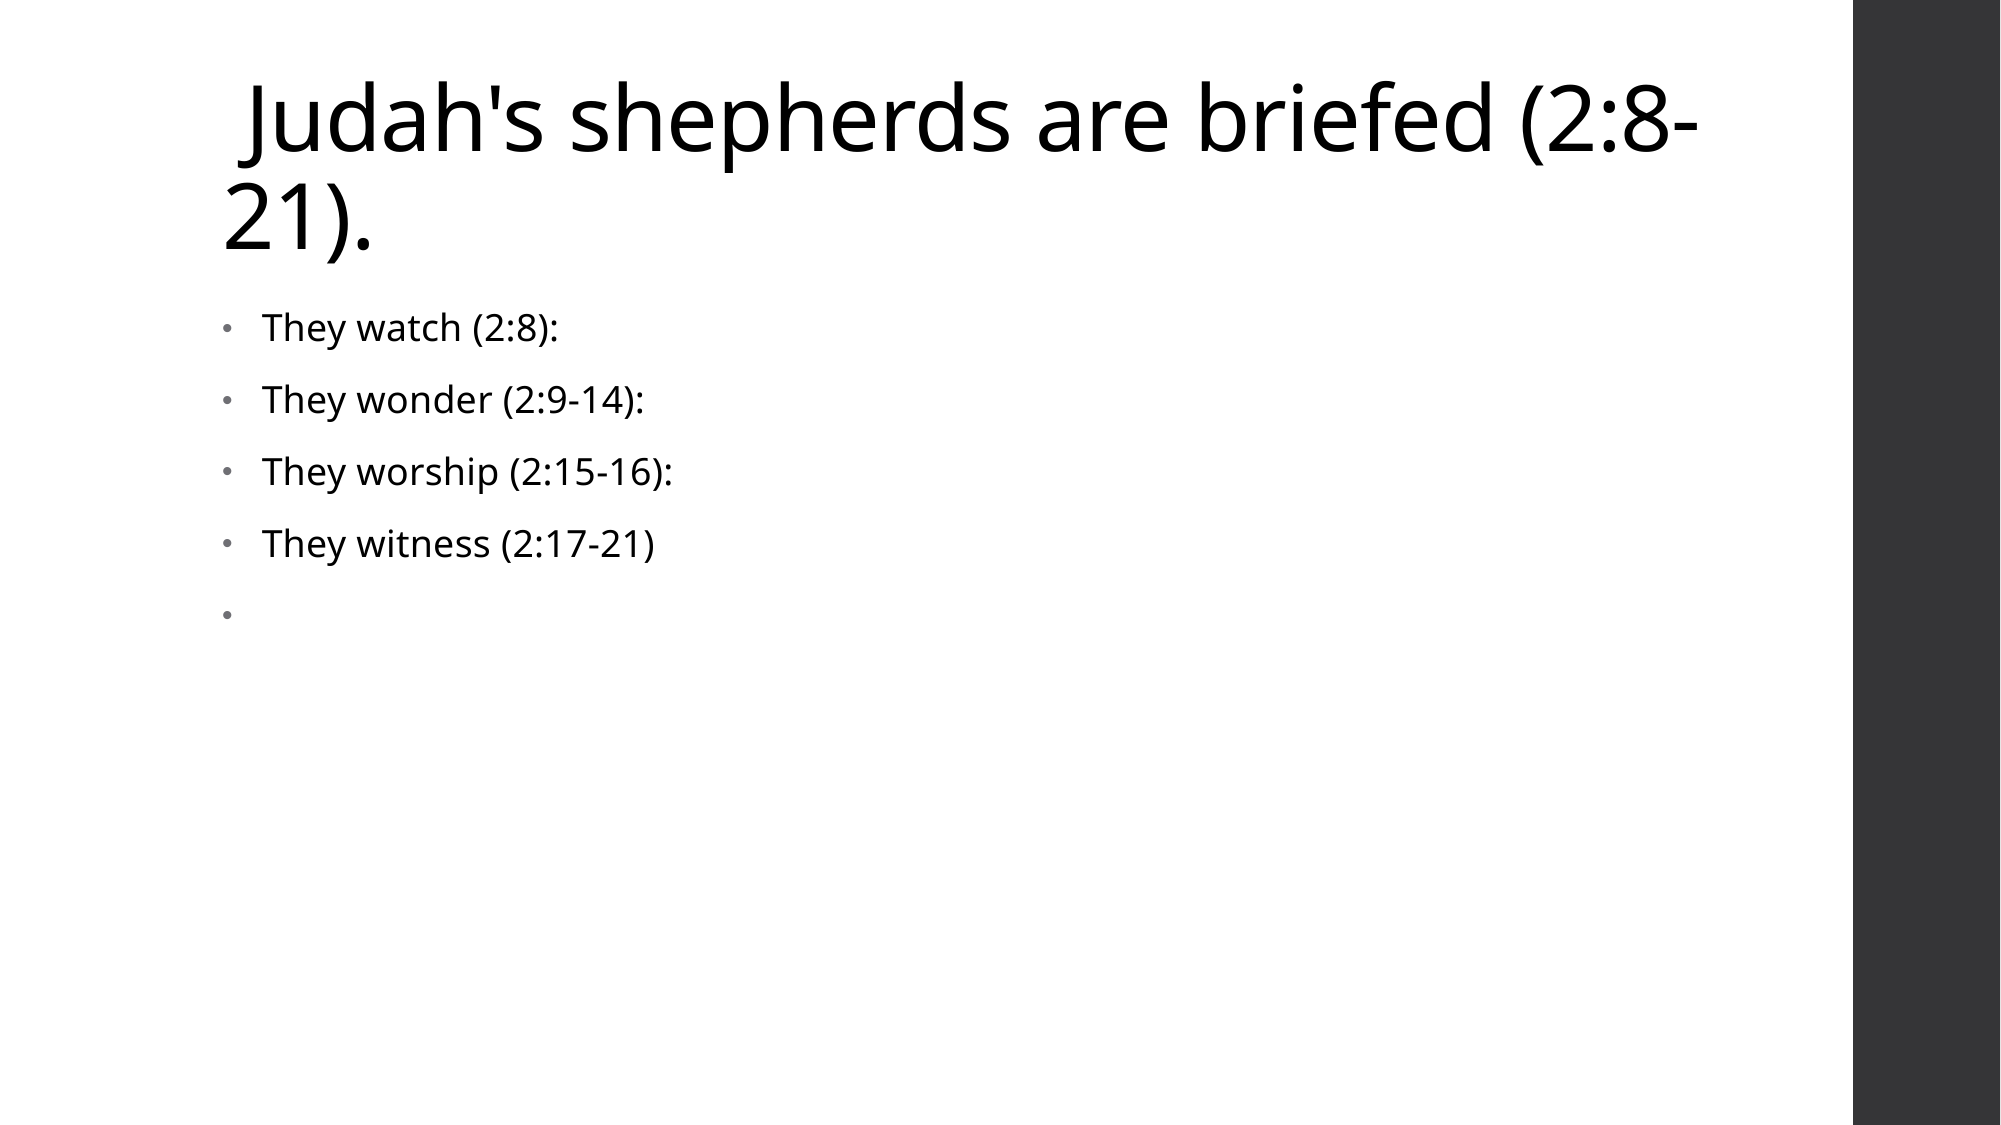

# Judah's shepherds are briefed (2:8-21).
 They watch (2:8):
 They wonder (2:9-14):
 They worship (2:15-16):
 They witness (2:17-21)